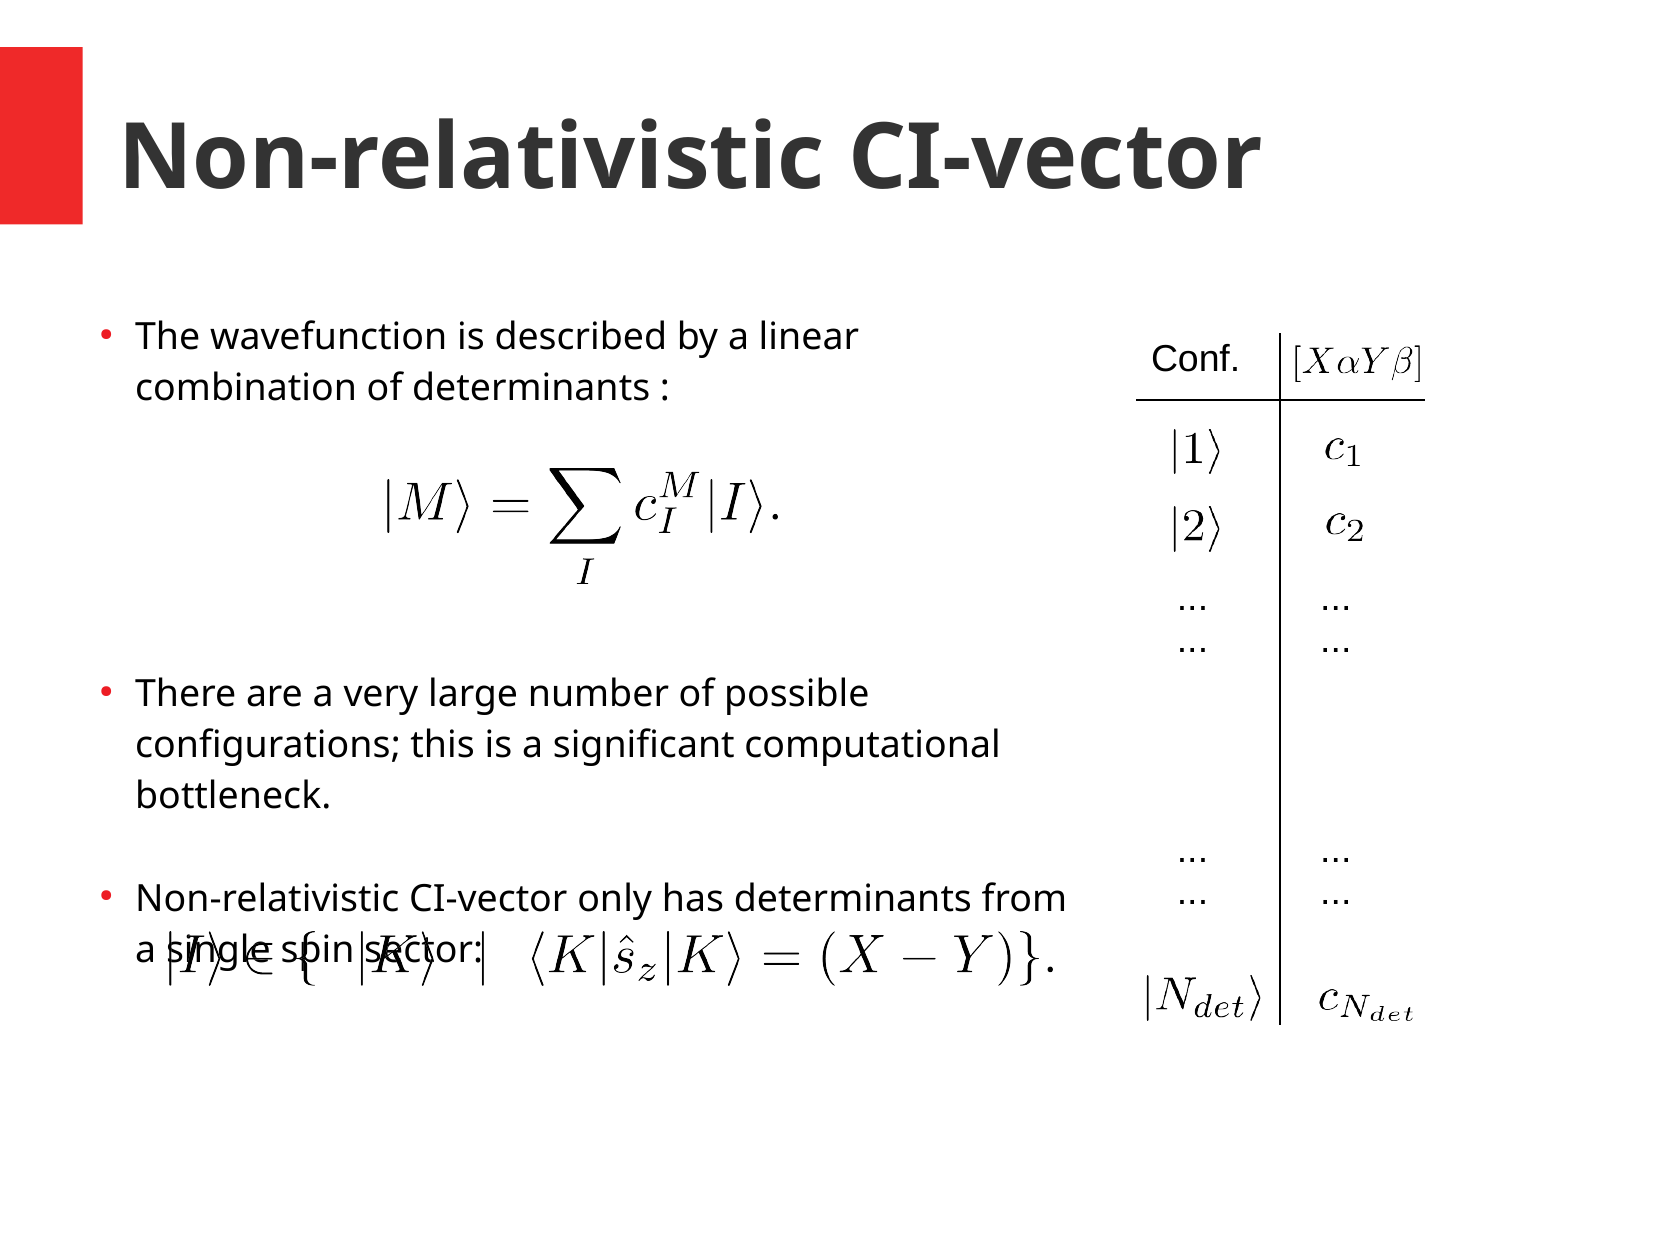

# Non-relativistic CI-vector
The wavefunction is described by a linear combination of determinants :
There are a very large number of possible configurations; this is a significant computational bottleneck.
Non-relativistic CI-vector only has determinants from a single spin sector:
Conf.
| | |
| --- | --- |
| | |
...
...
...
...
...
...
...
...